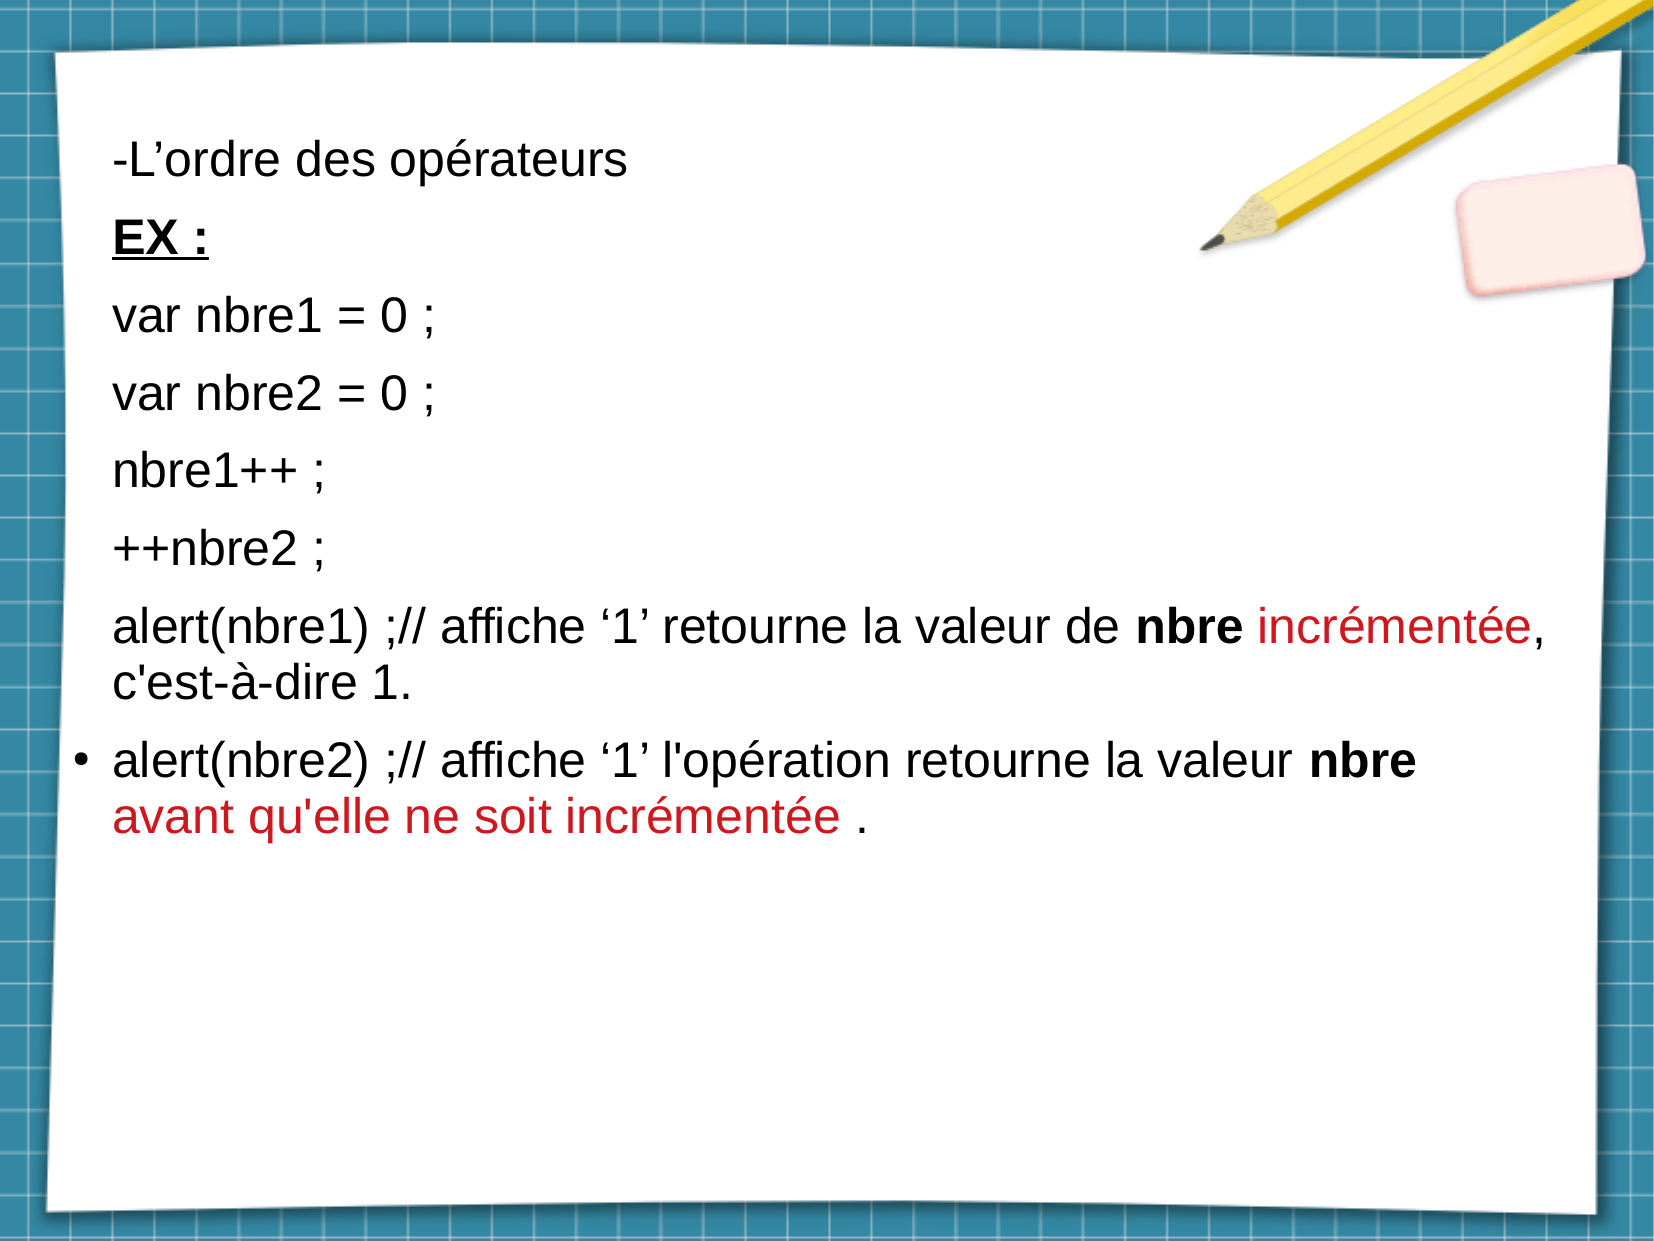

# -L’ordre des opérateurs
EX :
var nbre1 = 0 ;
var nbre2 = 0 ;
nbre1++ ;
++nbre2 ;
alert(nbre1) ;// affiche ‘1’ retourne la valeur de nbre incrémentée, c'est-à-dire 1.
alert(nbre2) ;// affiche ‘1’ l'opération retourne la valeur nbre avant qu'elle ne soit incrémentée .